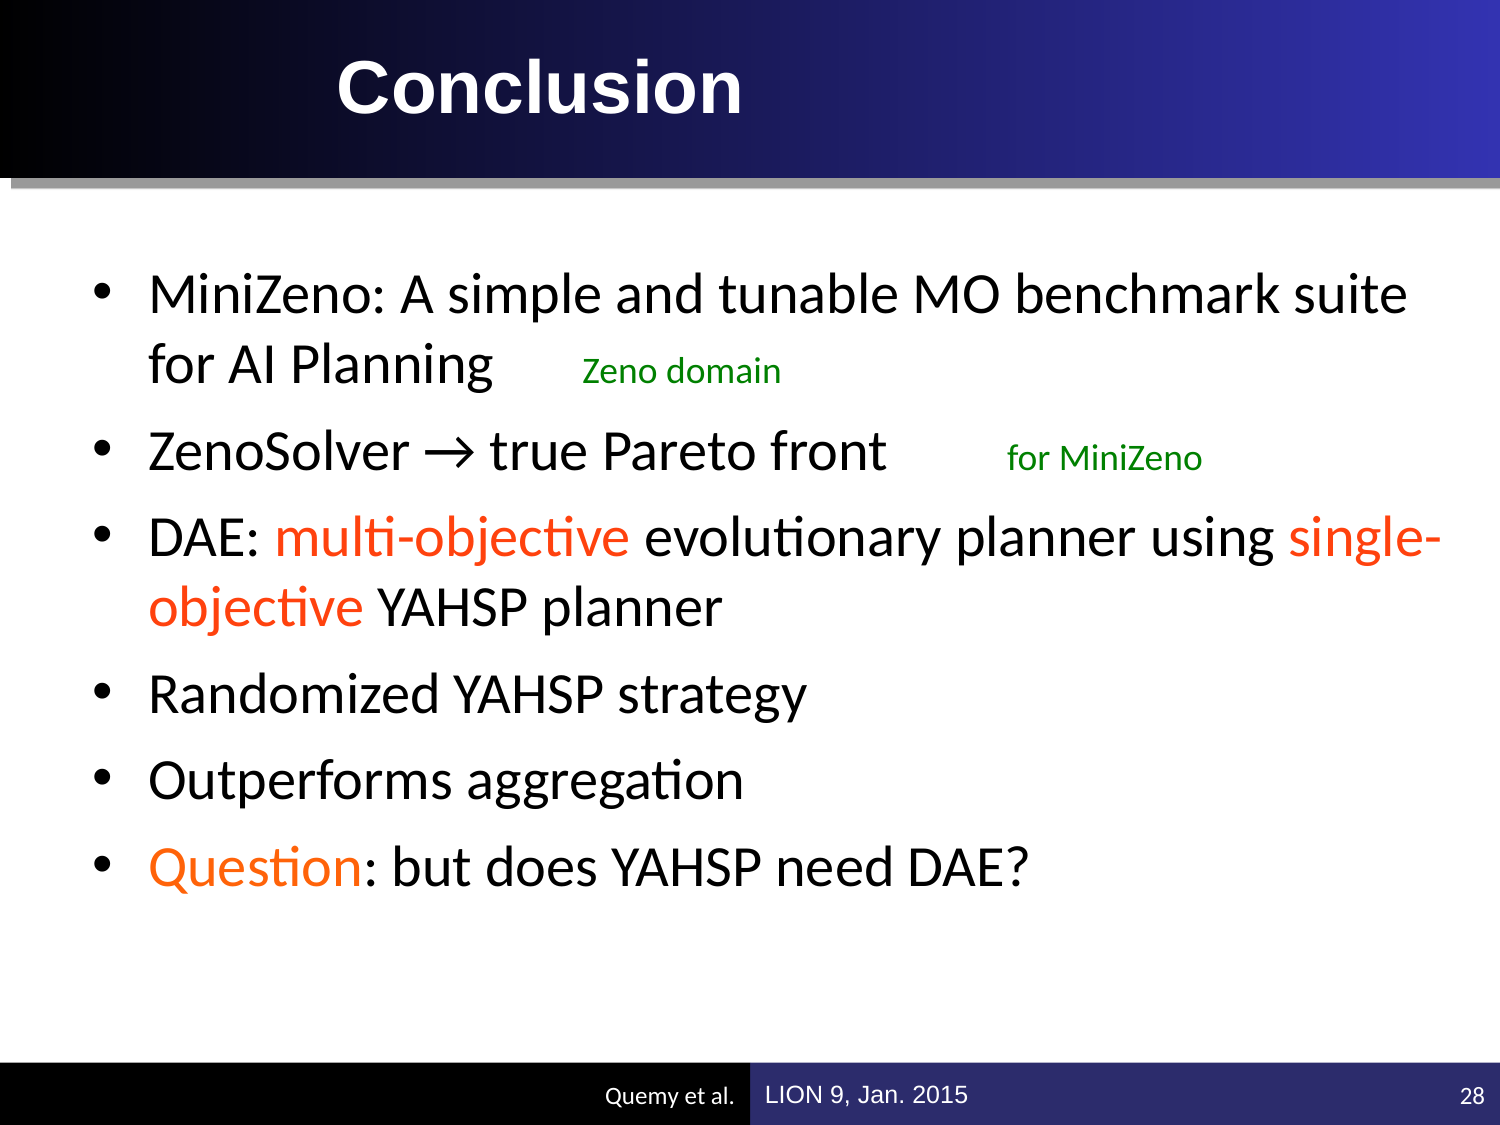

Conclusion
# MiniZeno: A simple and tunable MO benchmark suite for AI Planning Zeno domain
ZenoSolver → true Pareto front for MiniZeno
DAE: multi-objective evolutionary planner using single-objective YAHSP planner
Randomized YAHSP strategy
Outperforms aggregation
Question: but does YAHSP need DAE?
28